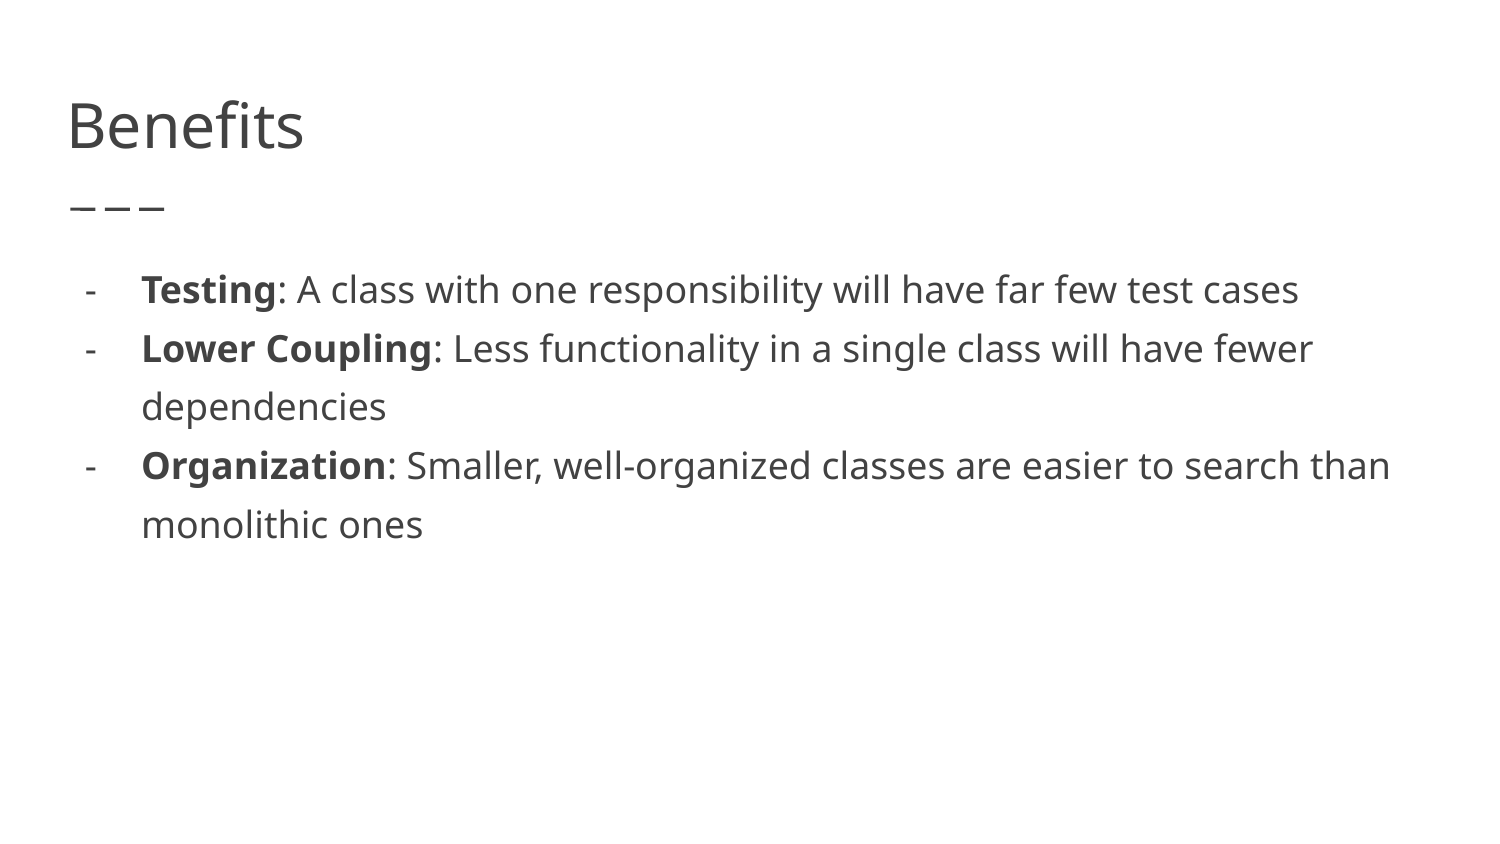

# Benefits
Testing: A class with one responsibility will have far few test cases
Lower Coupling: Less functionality in a single class will have fewer dependencies
Organization: Smaller, well-organized classes are easier to search than monolithic ones